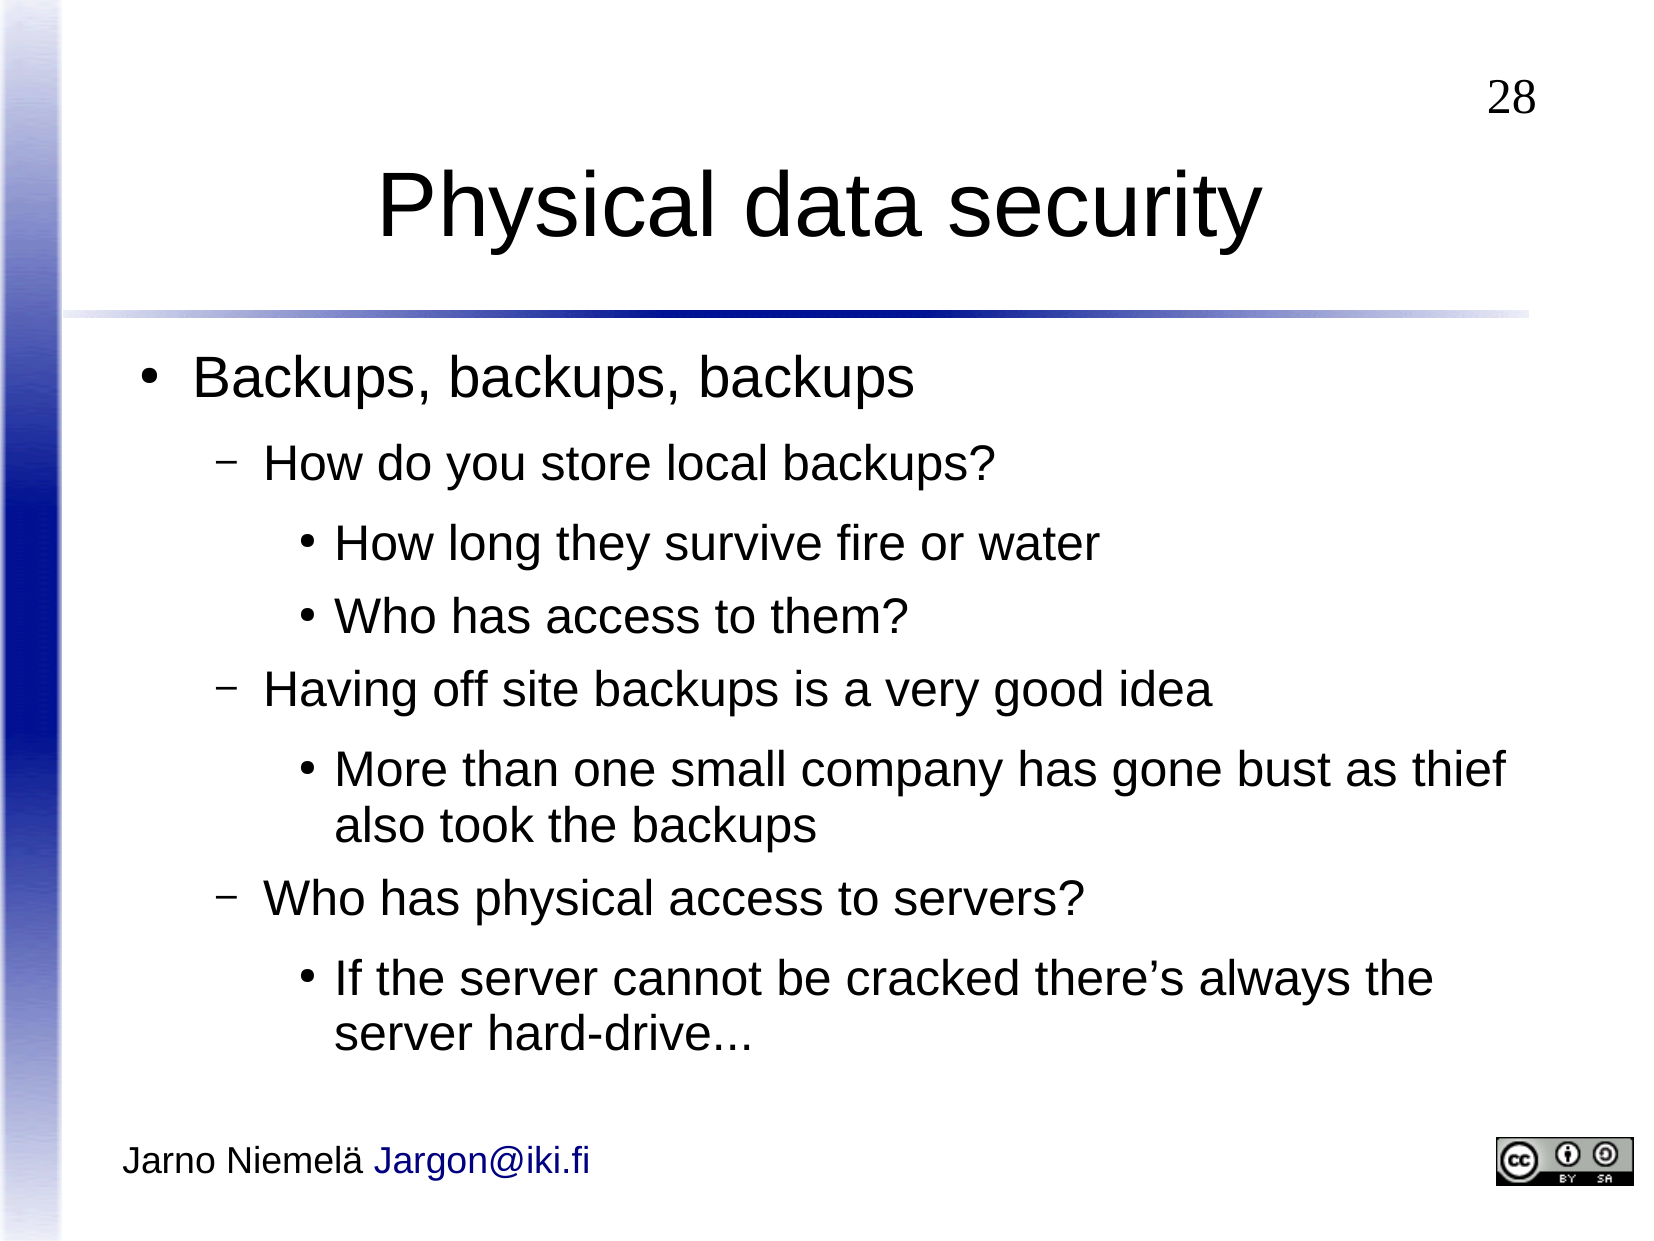

# Physical data security
Backups, backups, backups
How do you store local backups?
How long they survive fire or water
Who has access to them?
Having off site backups is a very good idea
More than one small company has gone bust as thief also took the backups
Who has physical access to servers?
If the server cannot be cracked there’s always the server hard-drive...